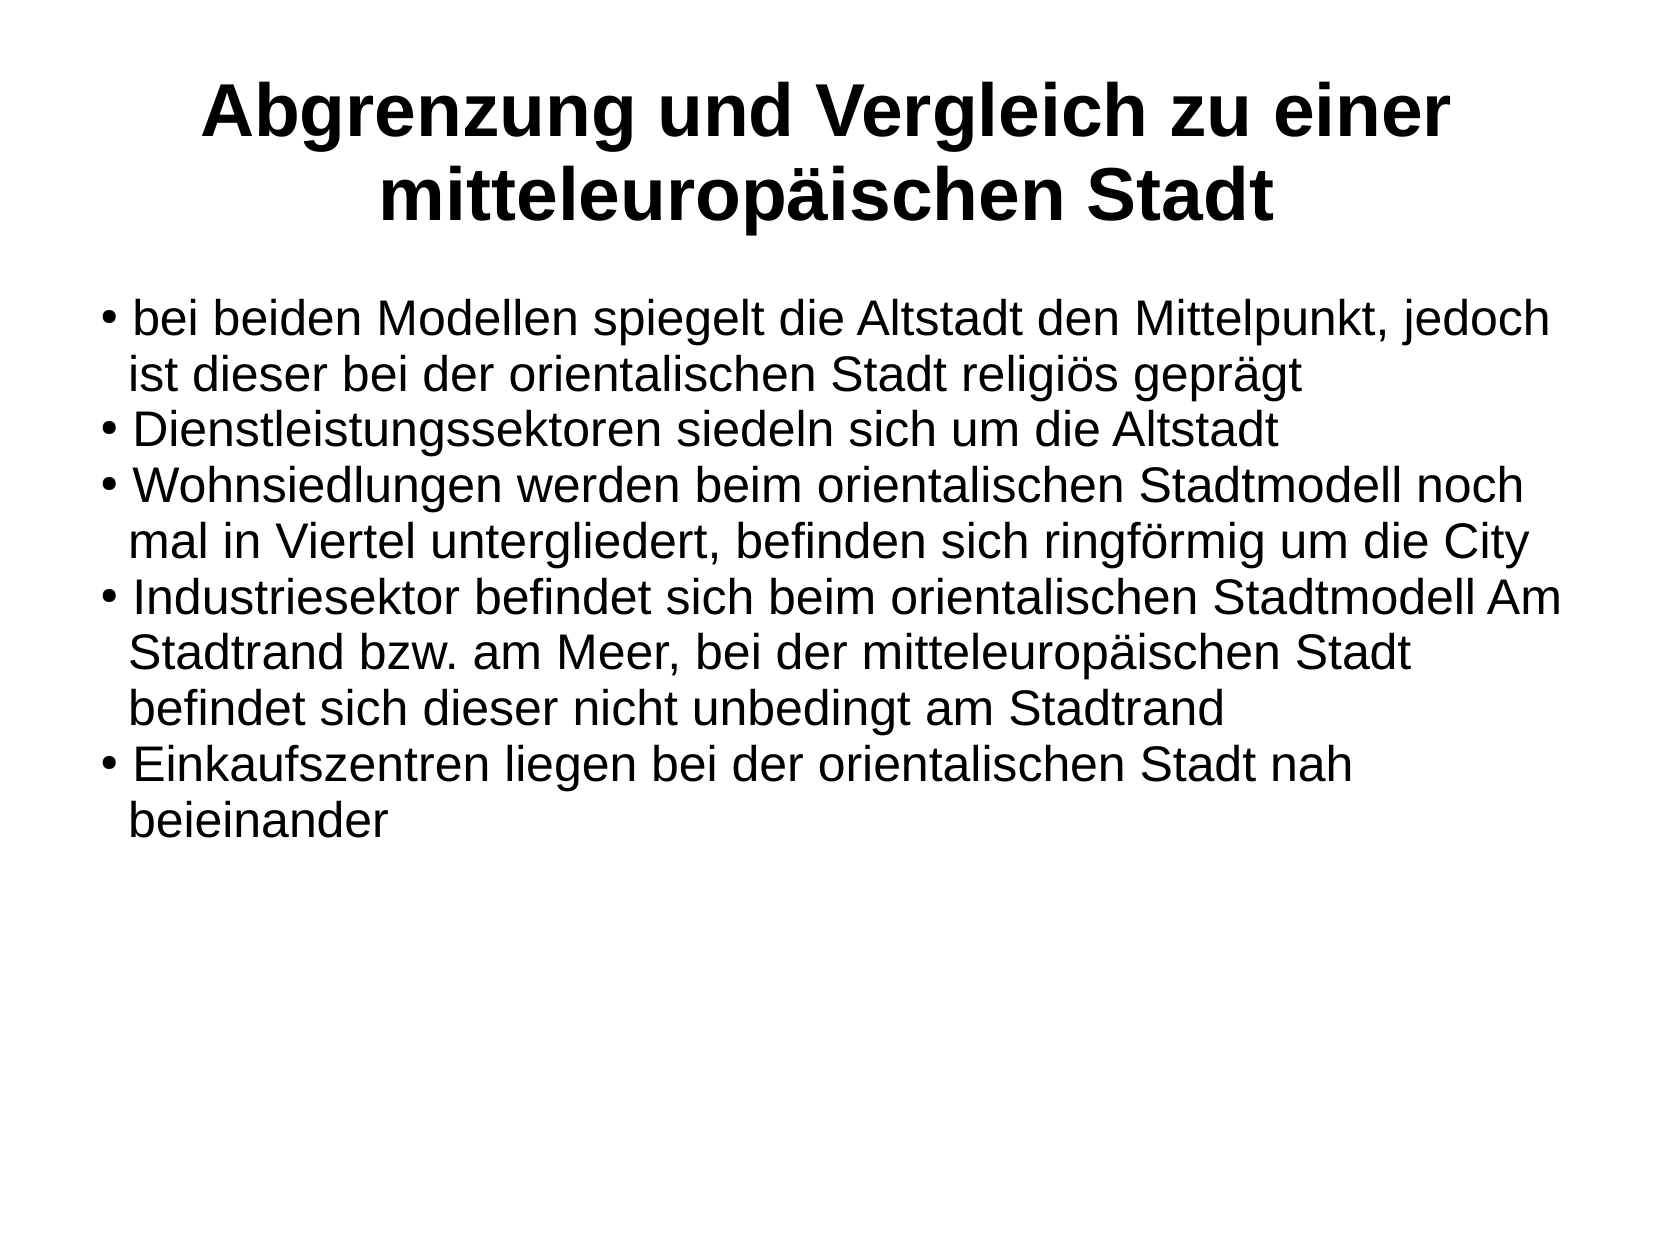

# Abgrenzung und Vergleich zu einer mitteleuropäischen Stadt
 bei beiden Modellen spiegelt die Altstadt den Mittelpunkt, jedoch ist dieser bei der orientalischen Stadt religiös geprägt
 Dienstleistungssektoren siedeln sich um die Altstadt
 Wohnsiedlungen werden beim orientalischen Stadtmodell noch mal in Viertel untergliedert, befinden sich ringförmig um die City
 Industriesektor befindet sich beim orientalischen Stadtmodell Am Stadtrand bzw. am Meer, bei der mitteleuropäischen Stadt befindet sich dieser nicht unbedingt am Stadtrand
 Einkaufszentren liegen bei der orientalischen Stadt nah beieinander